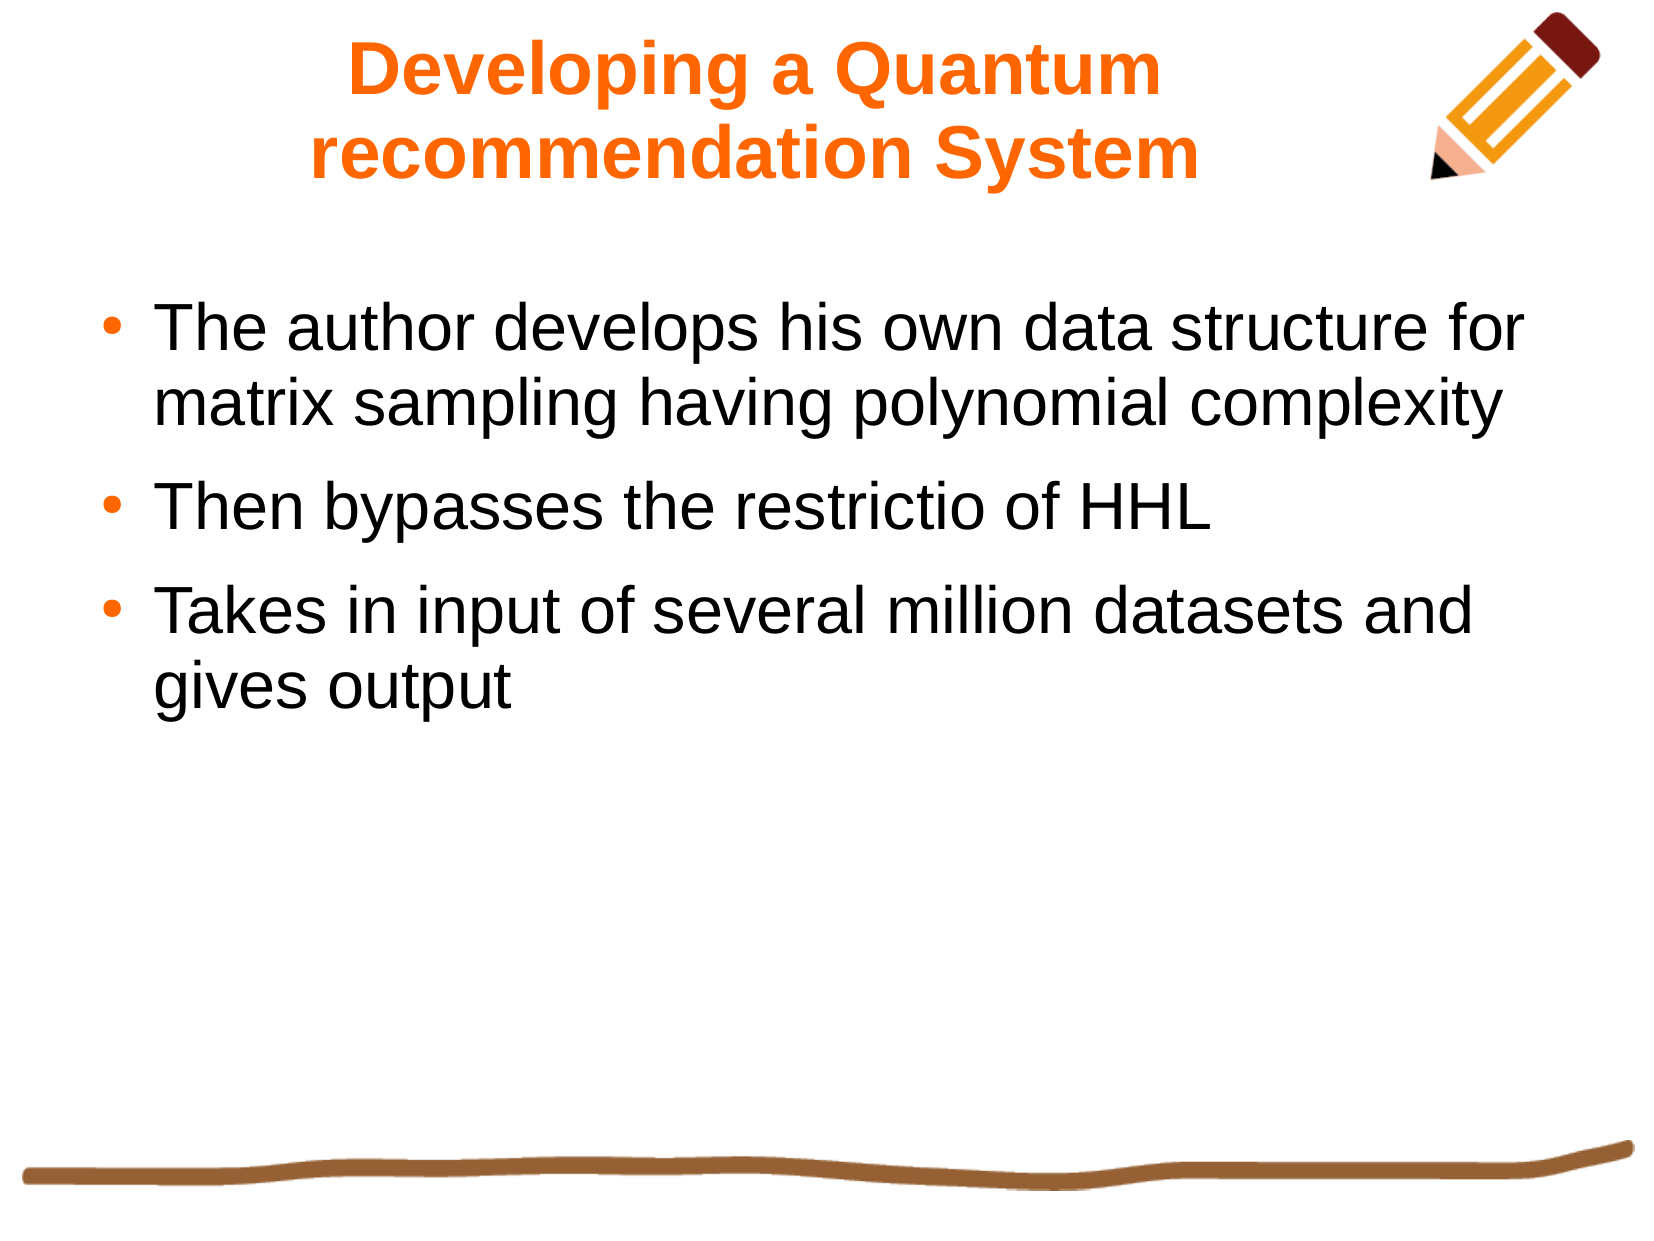

# Developing a Quantum recommendation System
The author develops his own data structure for matrix sampling having polynomial complexity
Then bypasses the restrictio of HHL
Takes in input of several million datasets and gives output